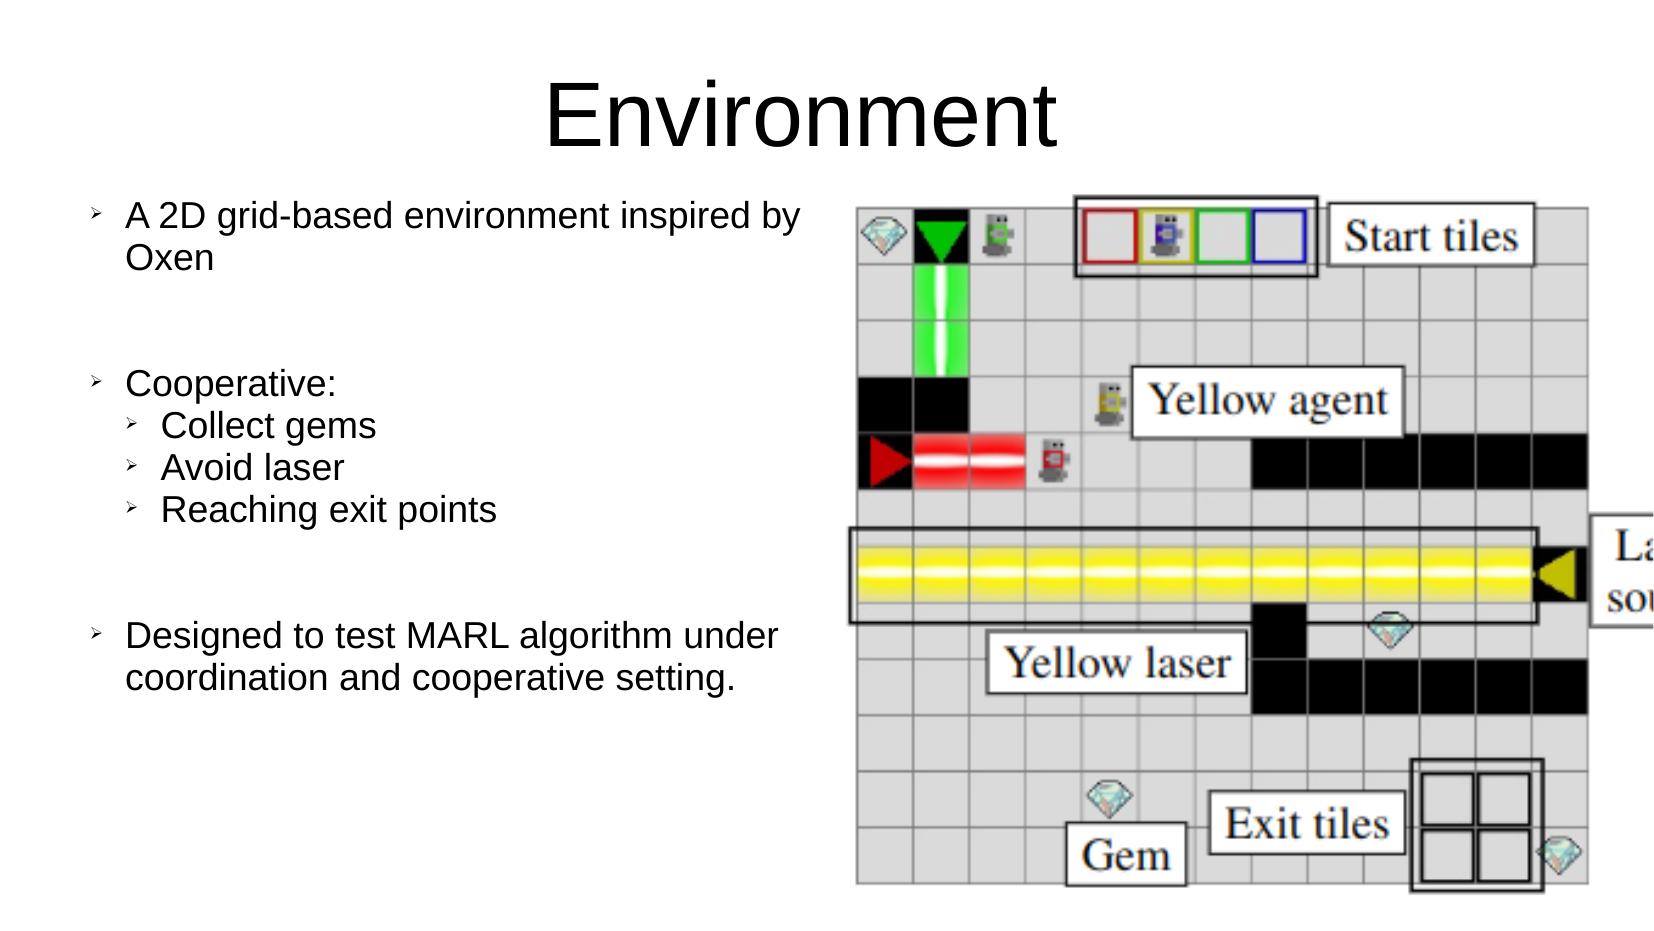

# Environment
A 2D grid-based environment inspired by Oxen
Cooperative:
Collect gems
Avoid laser
Reaching exit points
Designed to test MARL algorithm under coordination and cooperative setting.